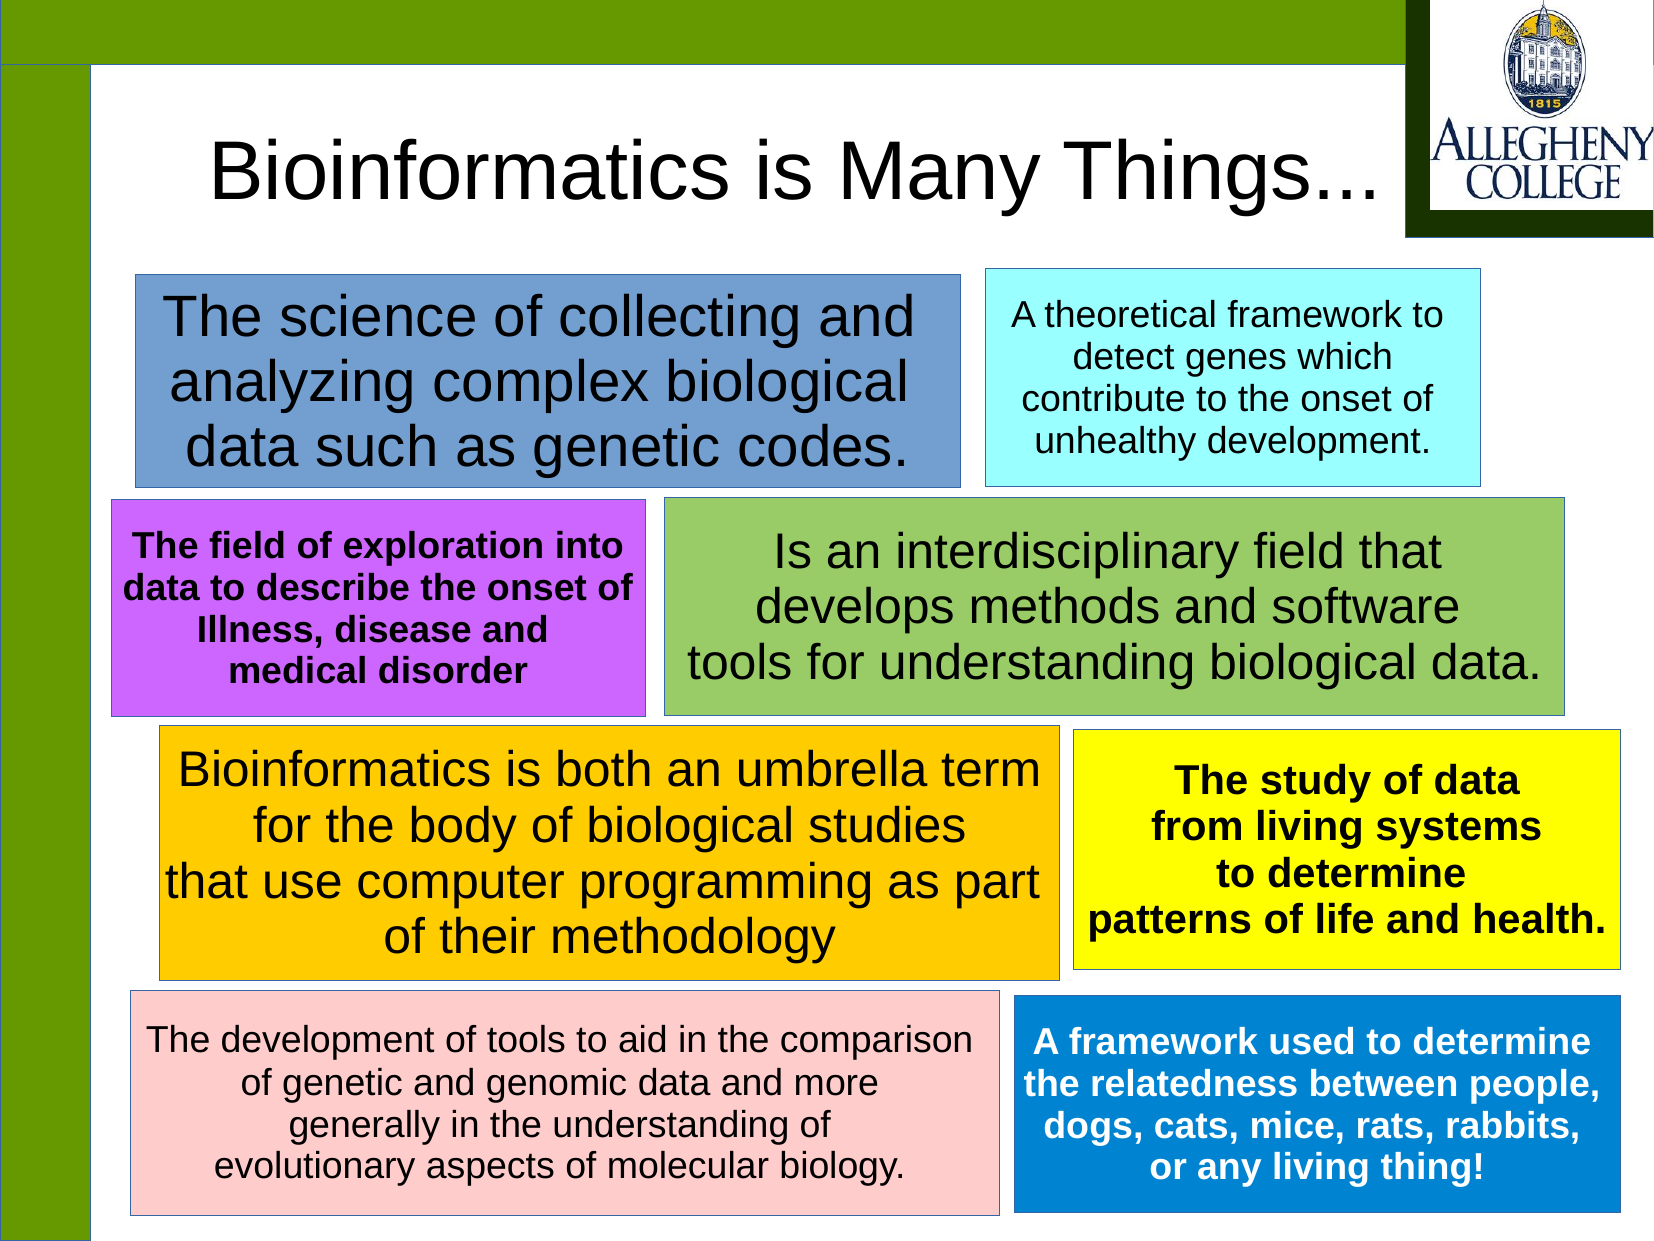

# Bioinformatics is Many Things...
A theoretical framework to
detect genes which
contribute to the onset of
unhealthy development.
The science of collecting and
analyzing complex biological
data such as genetic codes.
Is an interdisciplinary field that
develops methods and software
tools for understanding biological data.
The field of exploration into
data to describe the onset of
Illness, disease and
medical disorder
Bioinformatics is both an umbrella term
for the body of biological studies
that use computer programming as part
of their methodology
The study of data
from living systems
to determine
patterns of life and health.
The development of tools to aid in the comparison
of genetic and genomic data and more
generally in the understanding of
evolutionary aspects of molecular biology.
A framework used to determine
the relatedness between people,
dogs, cats, mice, rats, rabbits,
or any living thing!